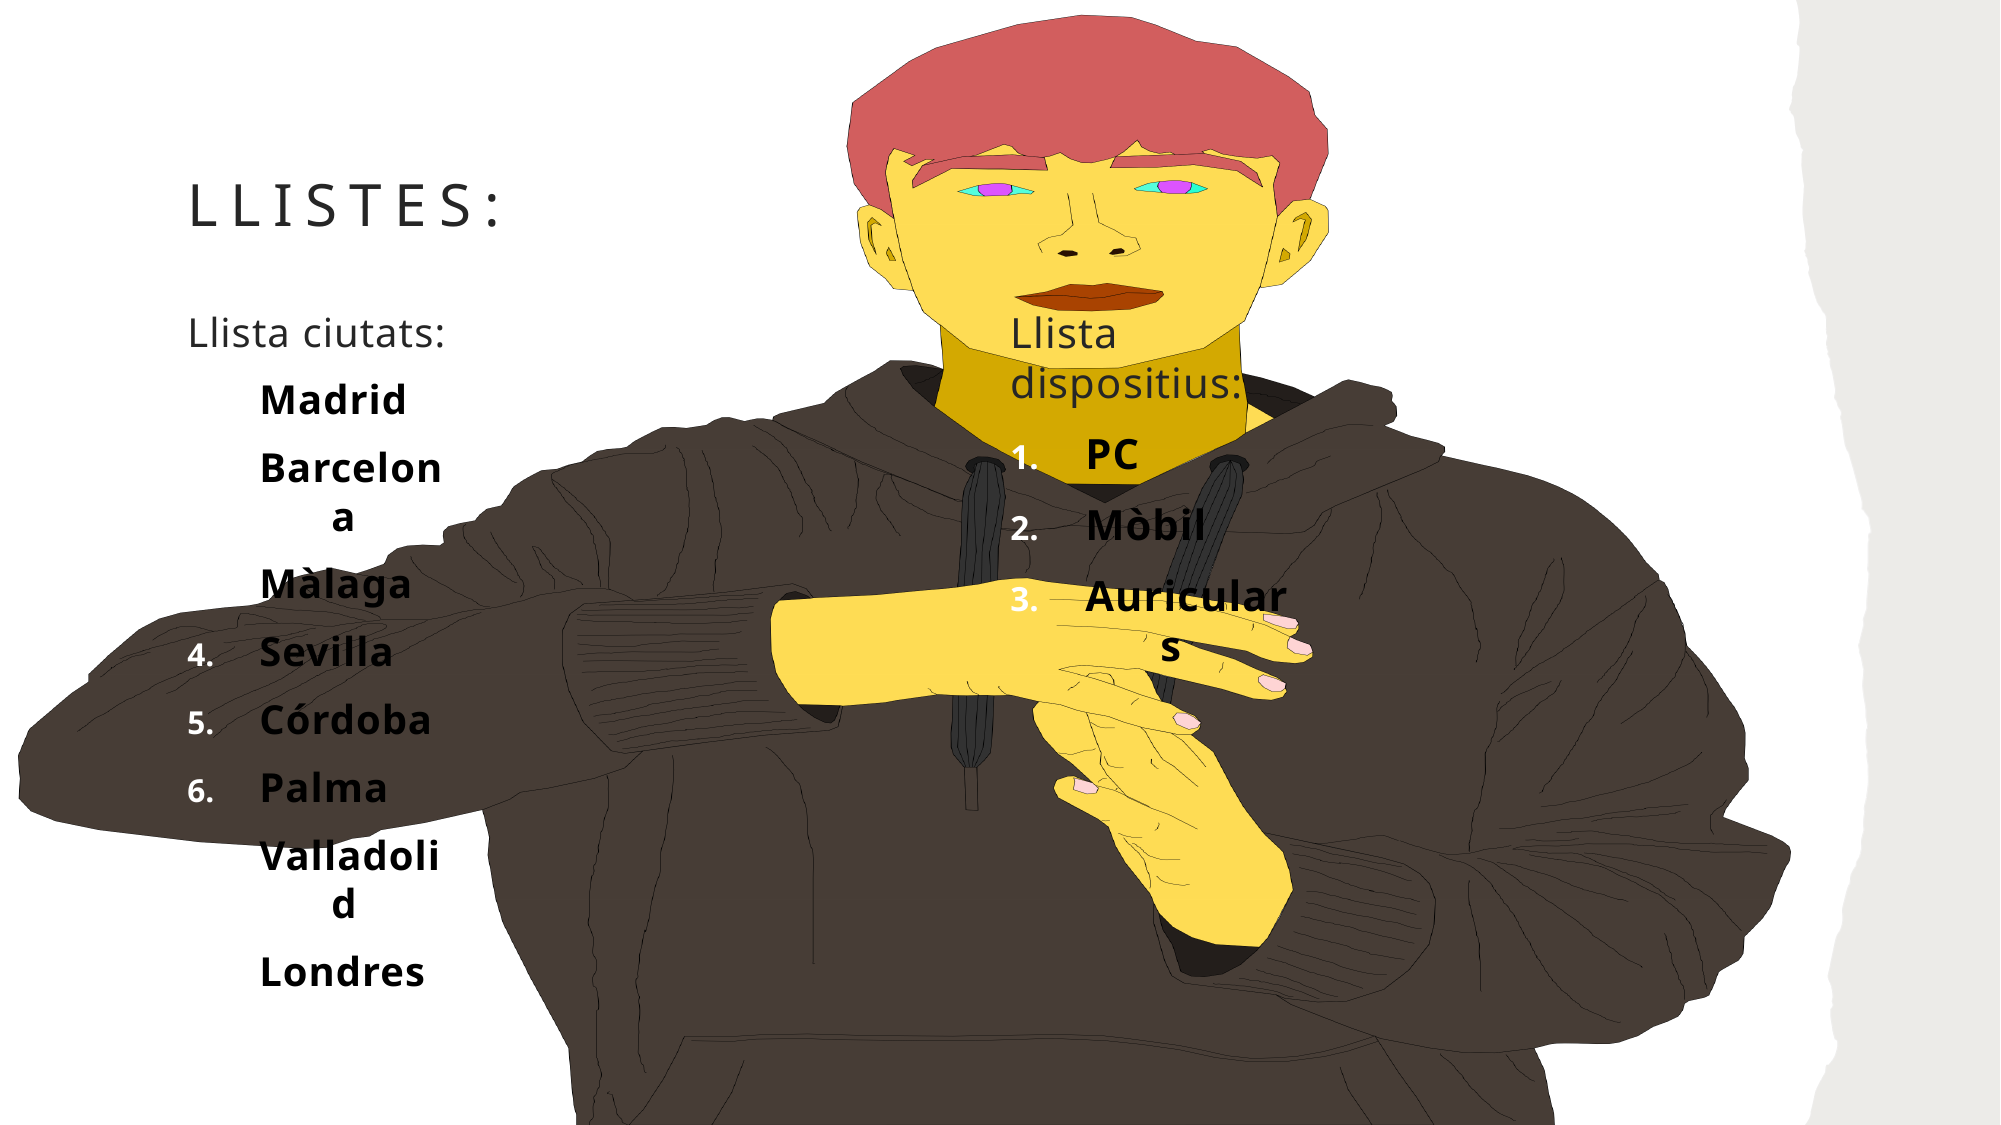

# Llistes:
Llista ciutats:
Madrid
Barcelona
Màlaga
Sevilla
Córdoba
Palma
Valladolid
Londres
Llista dispositius:
PC
Mòbil
Auriculars